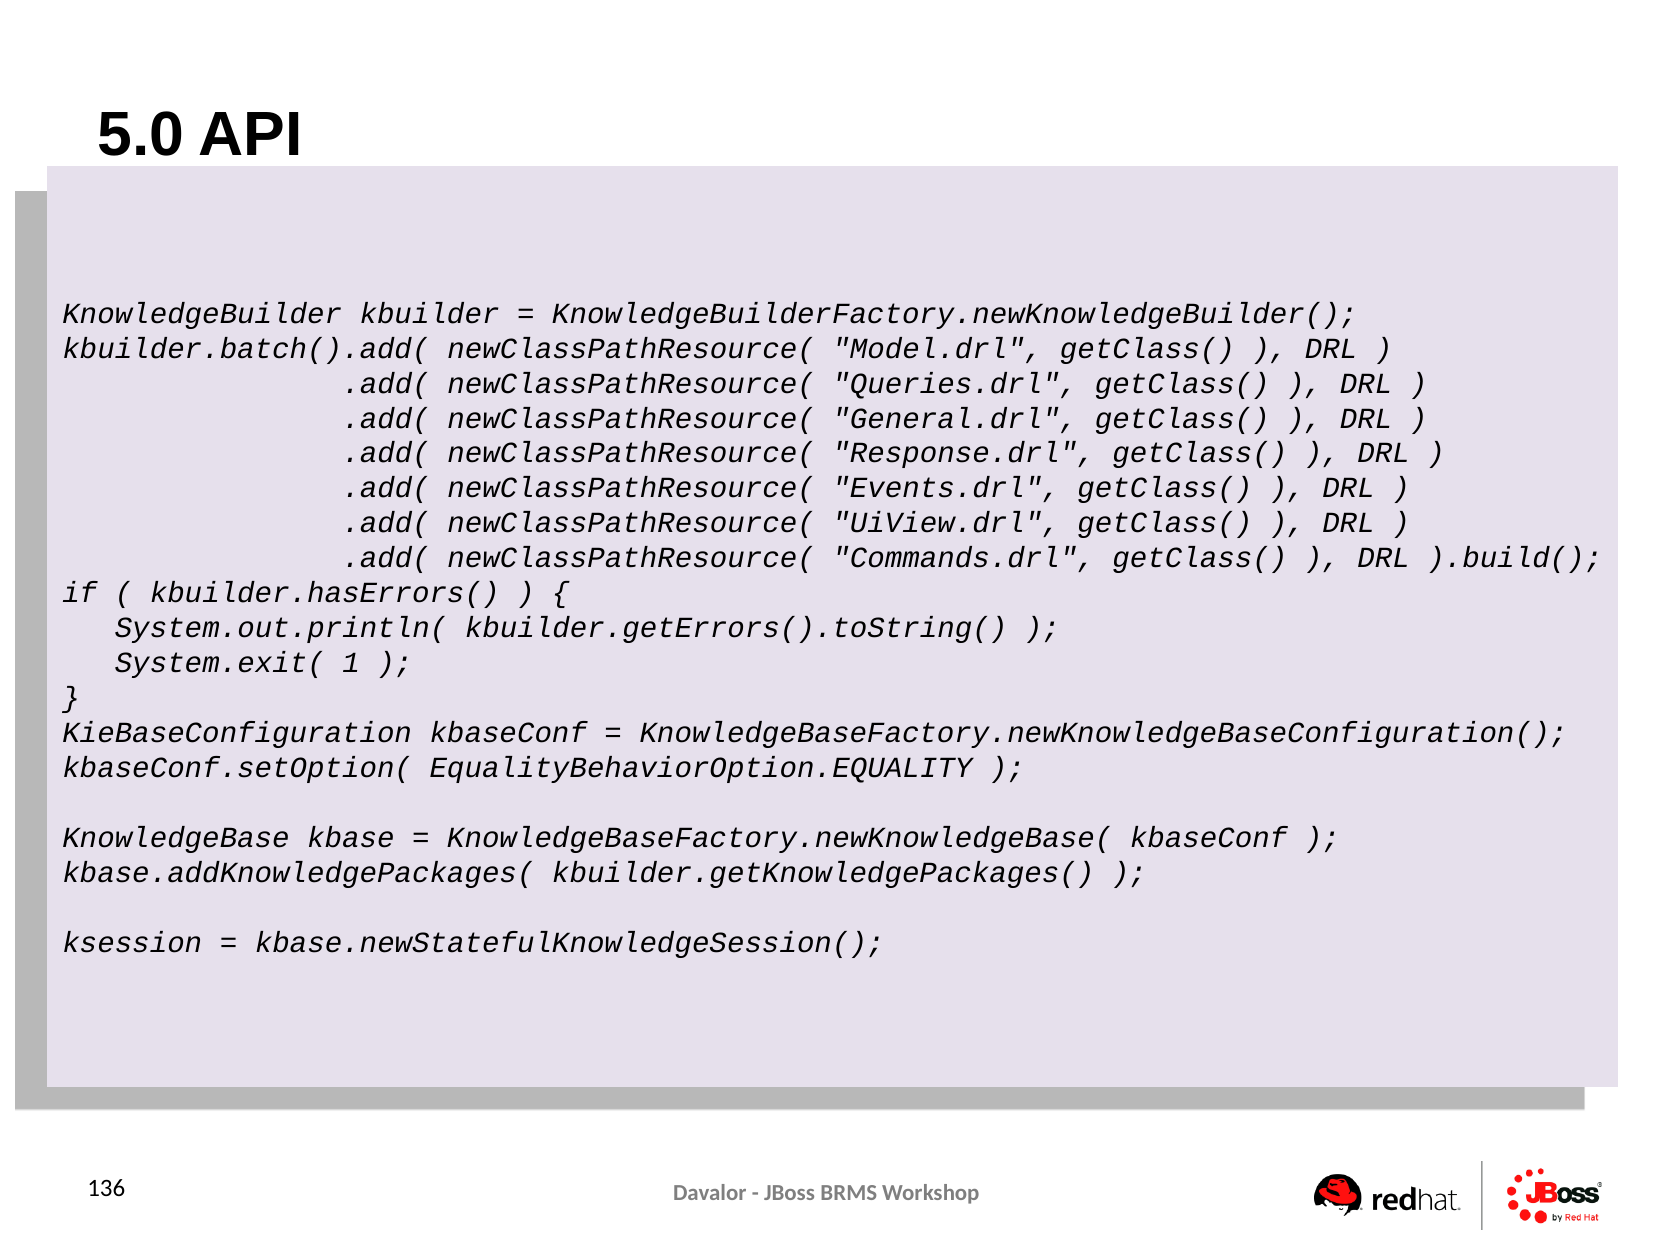

# 5.0 API
KnowledgeBuilder kbuilder = KnowledgeBuilderFactory.newKnowledgeBuilder();
kbuilder.batch().add( newClassPathResource( "Model.drl", getClass() ), DRL )
 .add( newClassPathResource( "Queries.drl", getClass() ), DRL )
 .add( newClassPathResource( "General.drl", getClass() ), DRL )
 .add( newClassPathResource( "Response.drl", getClass() ), DRL )
 .add( newClassPathResource( "Events.drl", getClass() ), DRL )
 .add( newClassPathResource( "UiView.drl", getClass() ), DRL )
 .add( newClassPathResource( "Commands.drl", getClass() ), DRL ).build();
if ( kbuilder.hasErrors() ) {
 System.out.println( kbuilder.getErrors().toString() );
 System.exit( 1 );
}
KieBaseConfiguration kbaseConf = KnowledgeBaseFactory.newKnowledgeBaseConfiguration();
kbaseConf.setOption( EqualityBehaviorOption.EQUALITY );
KnowledgeBase kbase = KnowledgeBaseFactory.newKnowledgeBase( kbaseConf );
kbase.addKnowledgePackages( kbuilder.getKnowledgePackages() );
ksession = kbase.newStatefulKnowledgeSession();